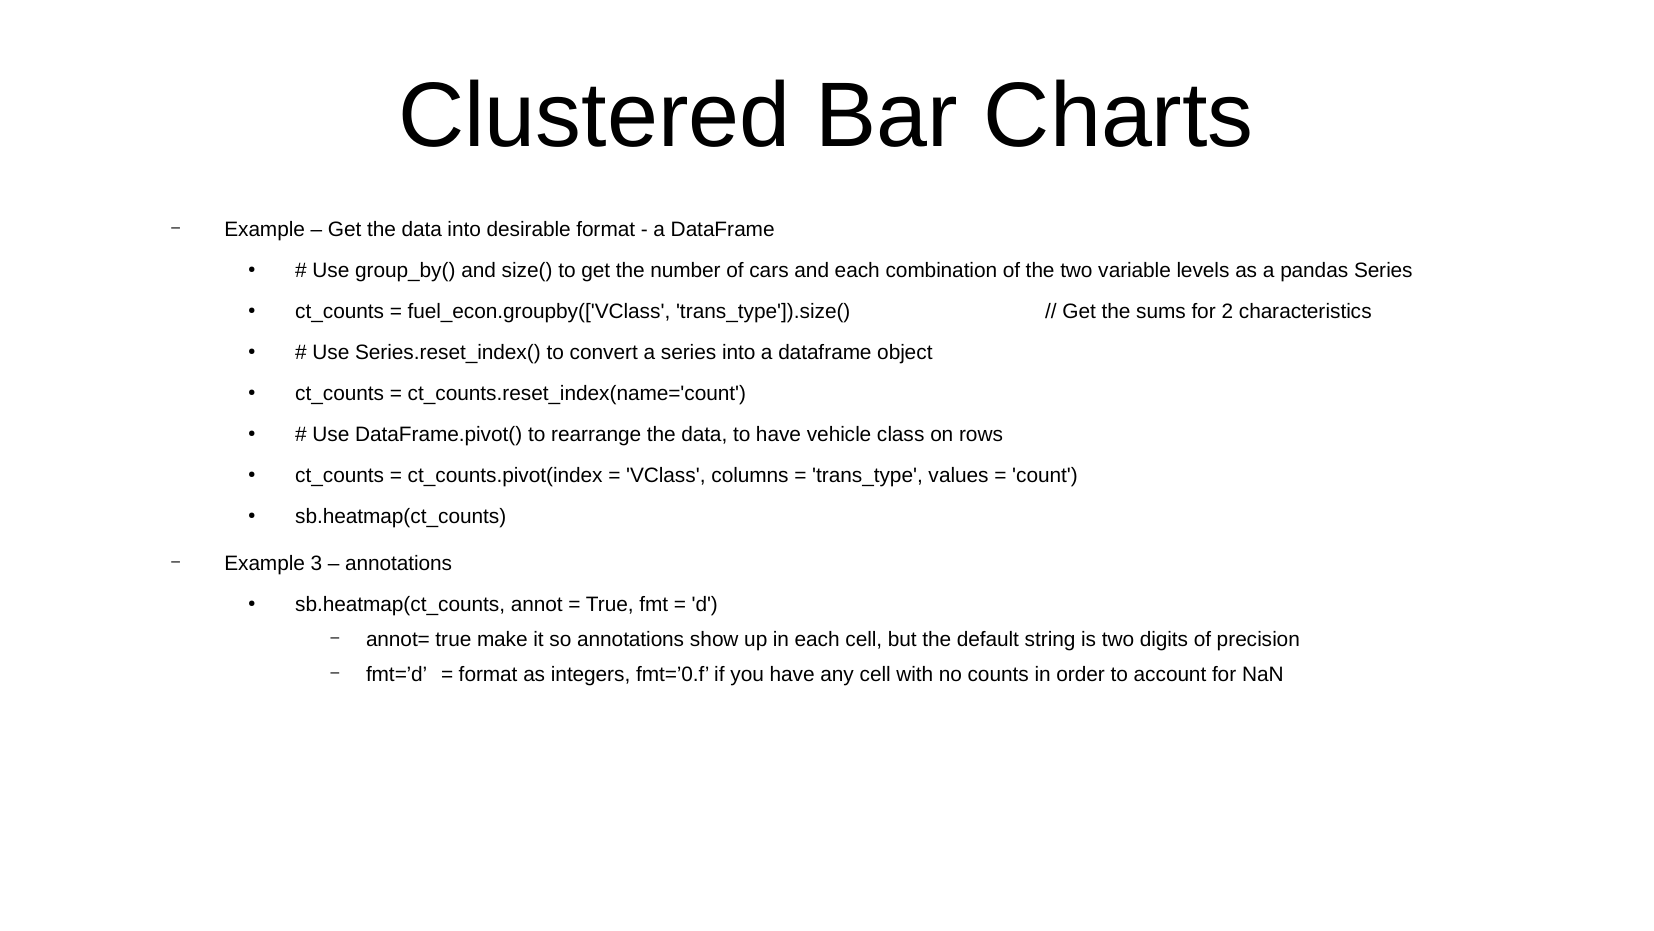

# Clustered Bar Charts
Example – Get the data into desirable format - a DataFrame
# Use group_by() and size() to get the number of cars and each combination of the two variable levels as a pandas Series
ct_counts = fuel_econ.groupby(['VClass', 'trans_type']).size()			// Get the sums for 2 characteristics
# Use Series.reset_index() to convert a series into a dataframe object
ct_counts = ct_counts.reset_index(name='count')
# Use DataFrame.pivot() to rearrange the data, to have vehicle class on rows
ct_counts = ct_counts.pivot(index = 'VClass', columns = 'trans_type', values = 'count')
sb.heatmap(ct_counts)
Example 3 – annotations
sb.heatmap(ct_counts, annot = True, fmt = 'd')
annot= true make it so annotations show up in each cell, but the default string is two digits of precision
fmt=’d’	= format as integers, fmt=’0.f’ if you have any cell with no counts in order to account for NaN